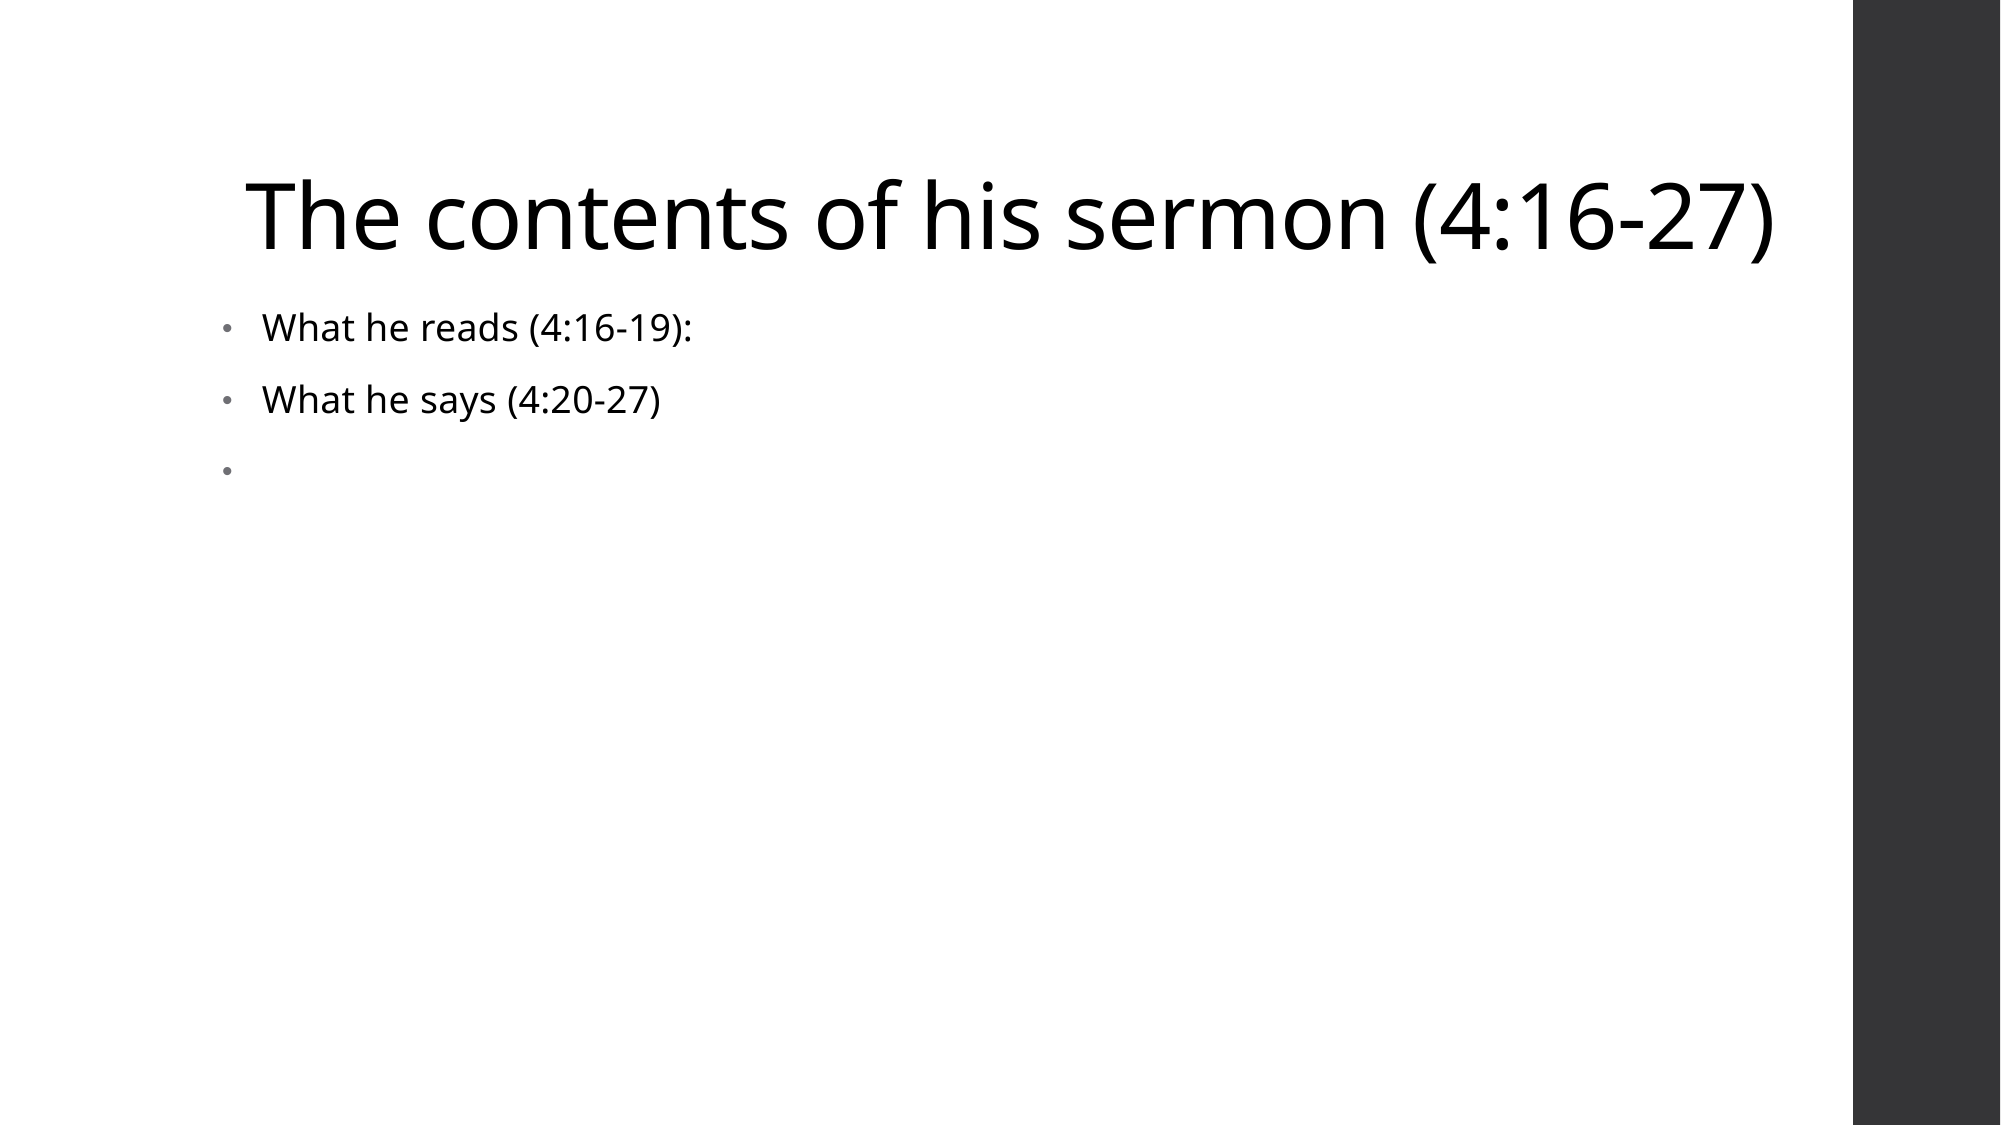

# The contents of his sermon (4:16-27)
 What he reads (4:16-19):
 What he says (4:20-27)